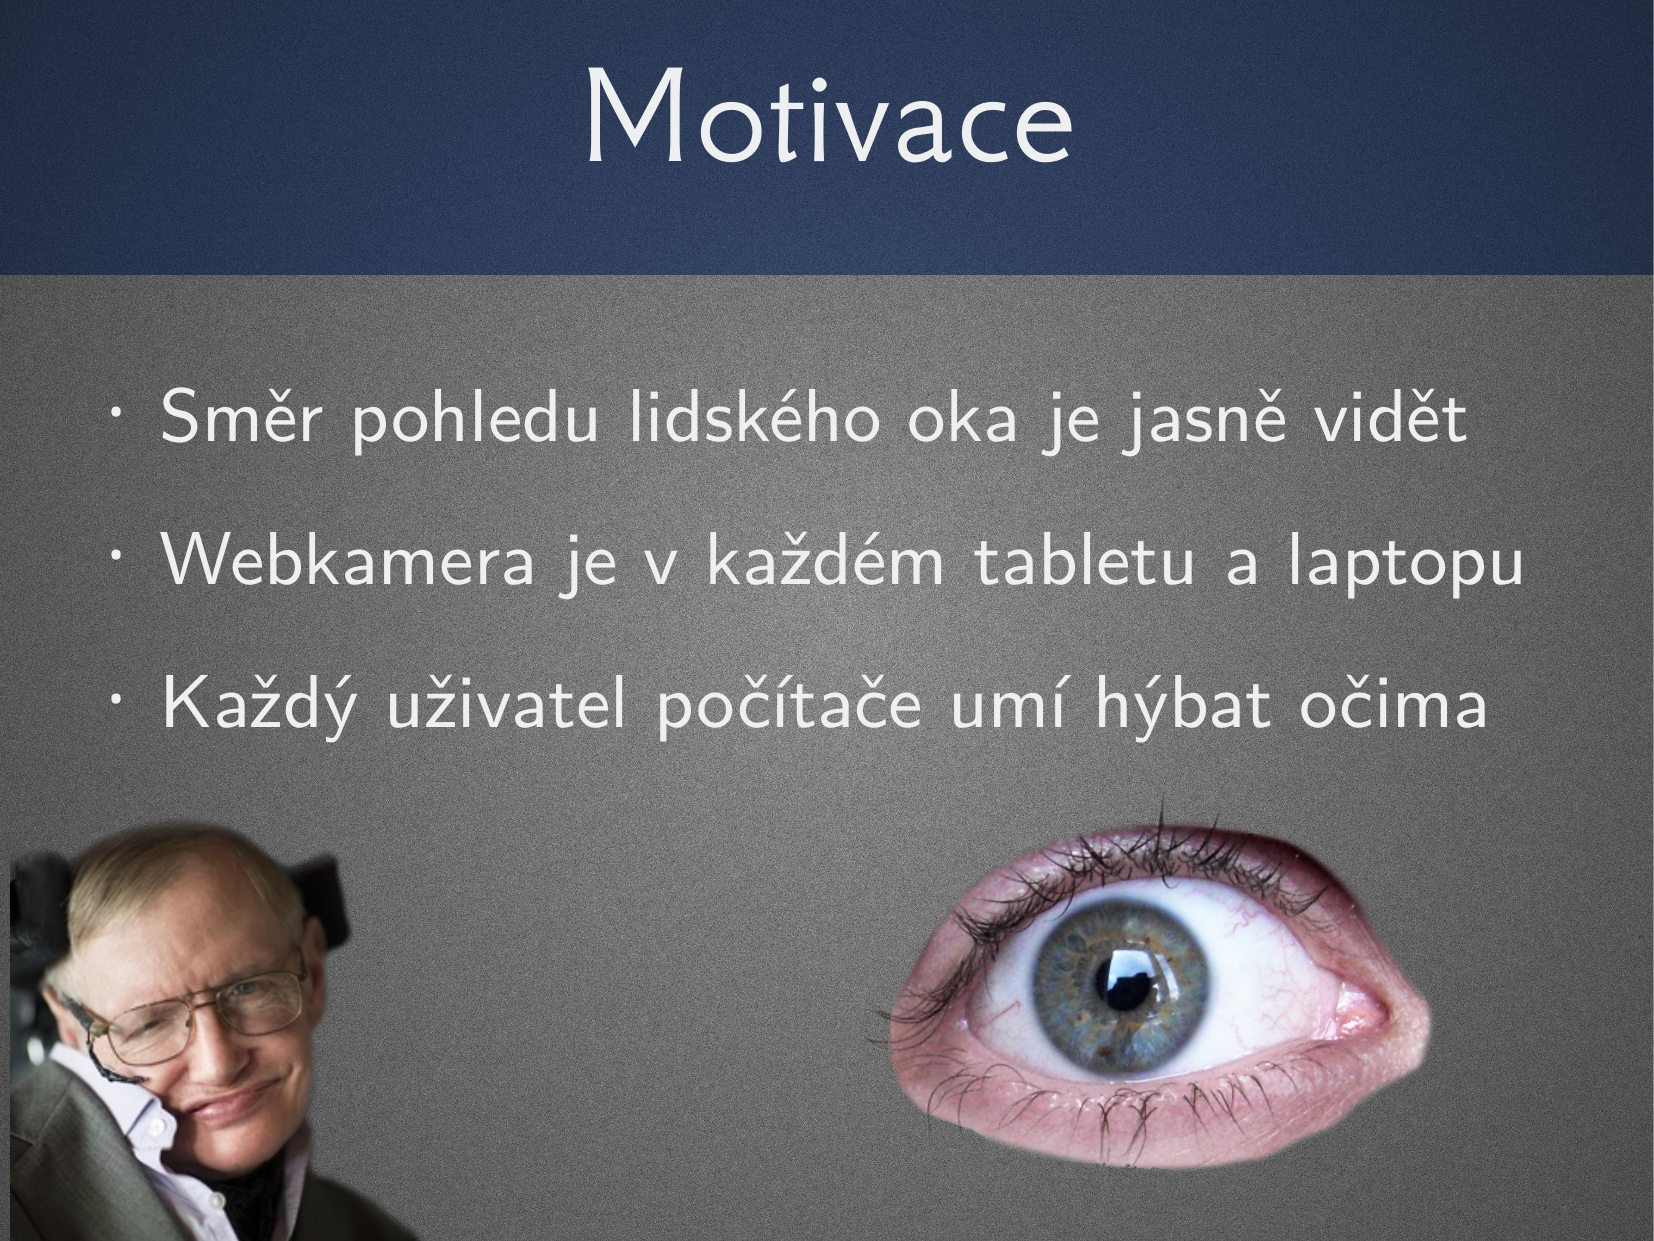

# Motivace
Směr pohledu lidského oka je jasně vidět
Webkamera je v každém tabletu a laptopu
Každý uživatel počítače umí hýbat očima